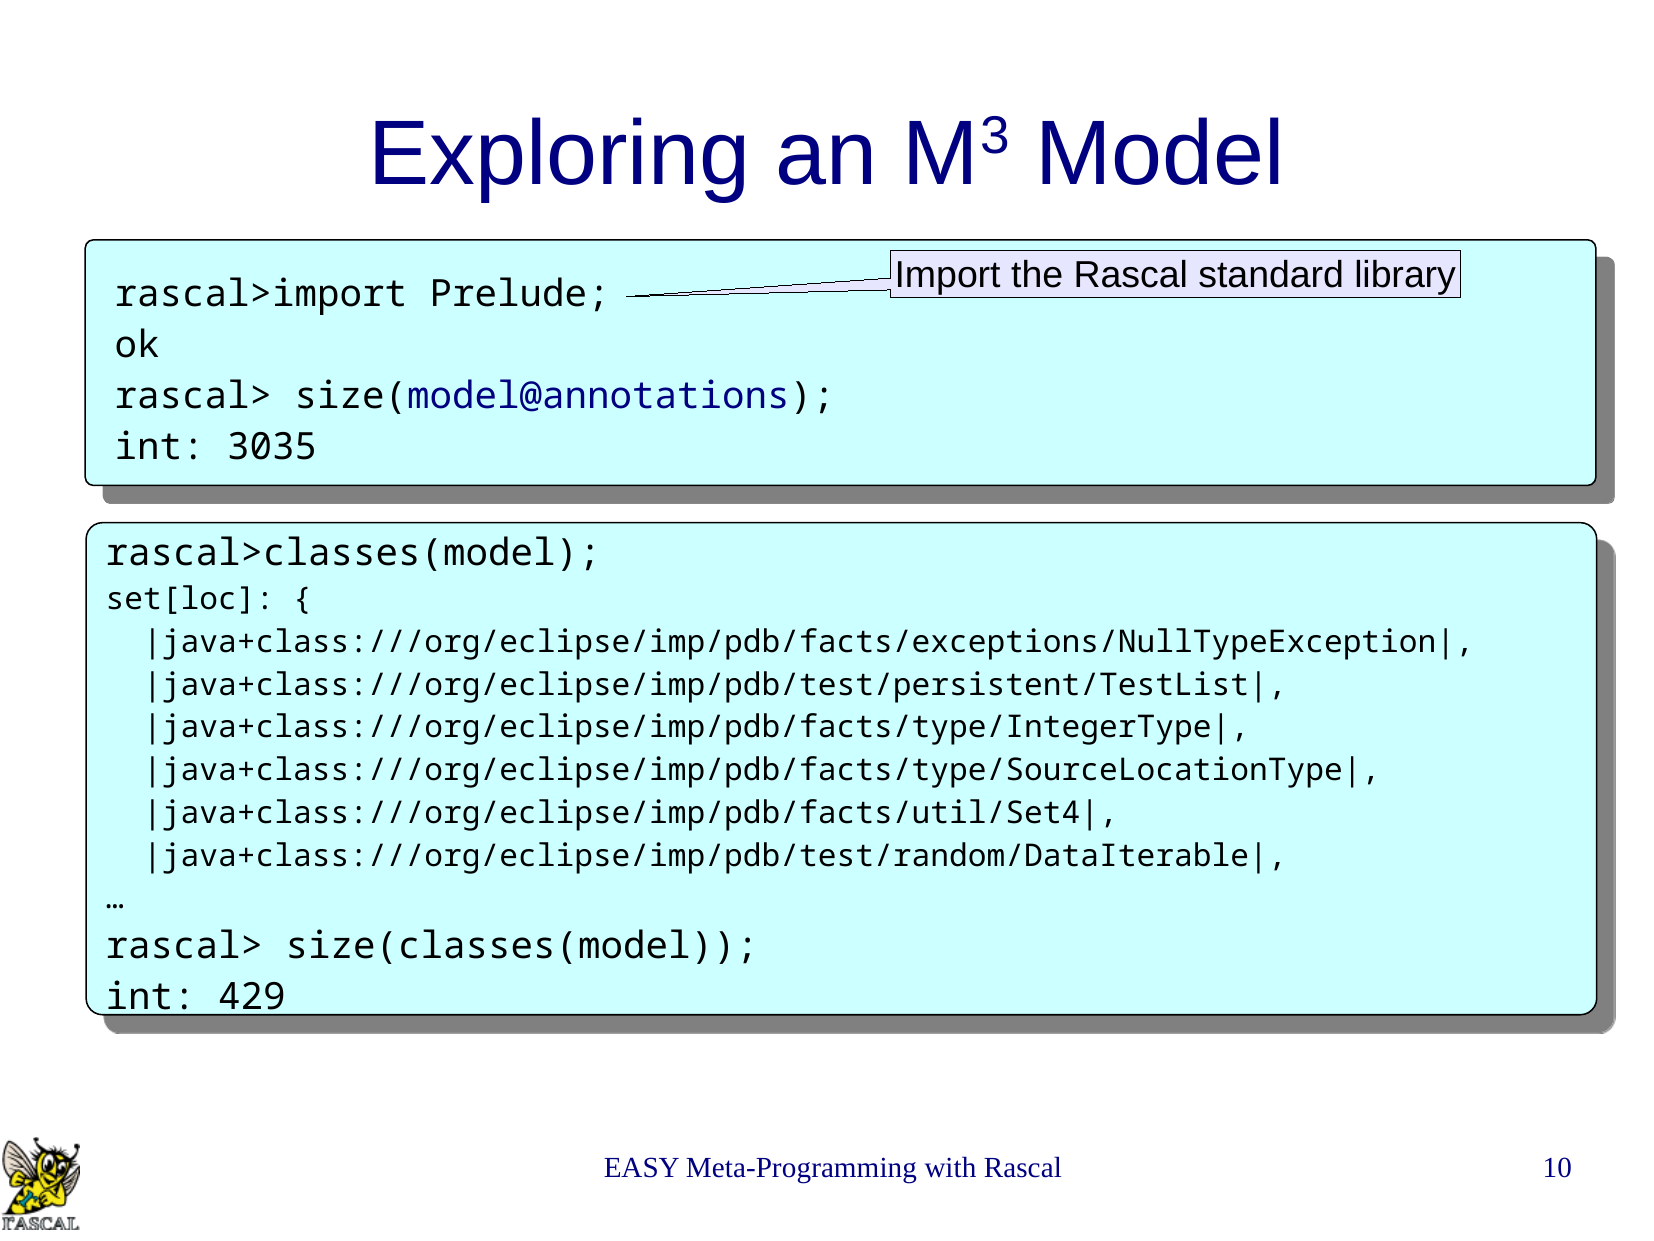

# Exploring an M3 Model
Import the Rascal standard library
rascal>import Prelude;
ok
rascal> size(model@annotations);
int: 3035
rascal>classes(model);
set[loc]: {
 |java+class:///org/eclipse/imp/pdb/facts/exceptions/NullTypeException|,
 |java+class:///org/eclipse/imp/pdb/test/persistent/TestList|,
 |java+class:///org/eclipse/imp/pdb/facts/type/IntegerType|,
 |java+class:///org/eclipse/imp/pdb/facts/type/SourceLocationType|,
 |java+class:///org/eclipse/imp/pdb/facts/util/Set4|,
 |java+class:///org/eclipse/imp/pdb/test/random/DataIterable|,
…
rascal> size(classes(model));
int: 429
10